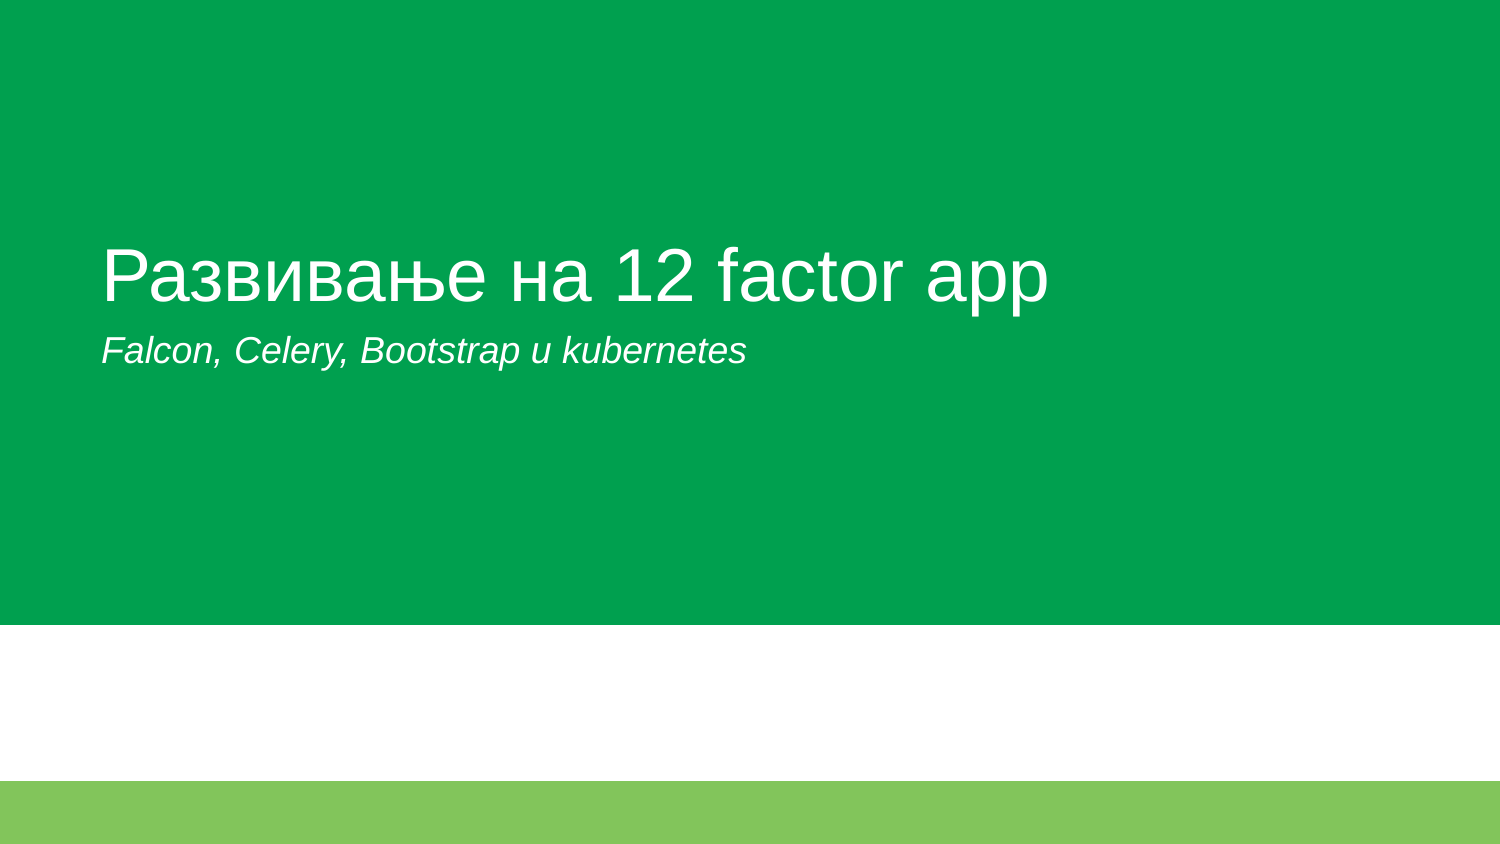

# Развивање на 12 factor app
Falcon, Celery, Bootstrap и kubernetes